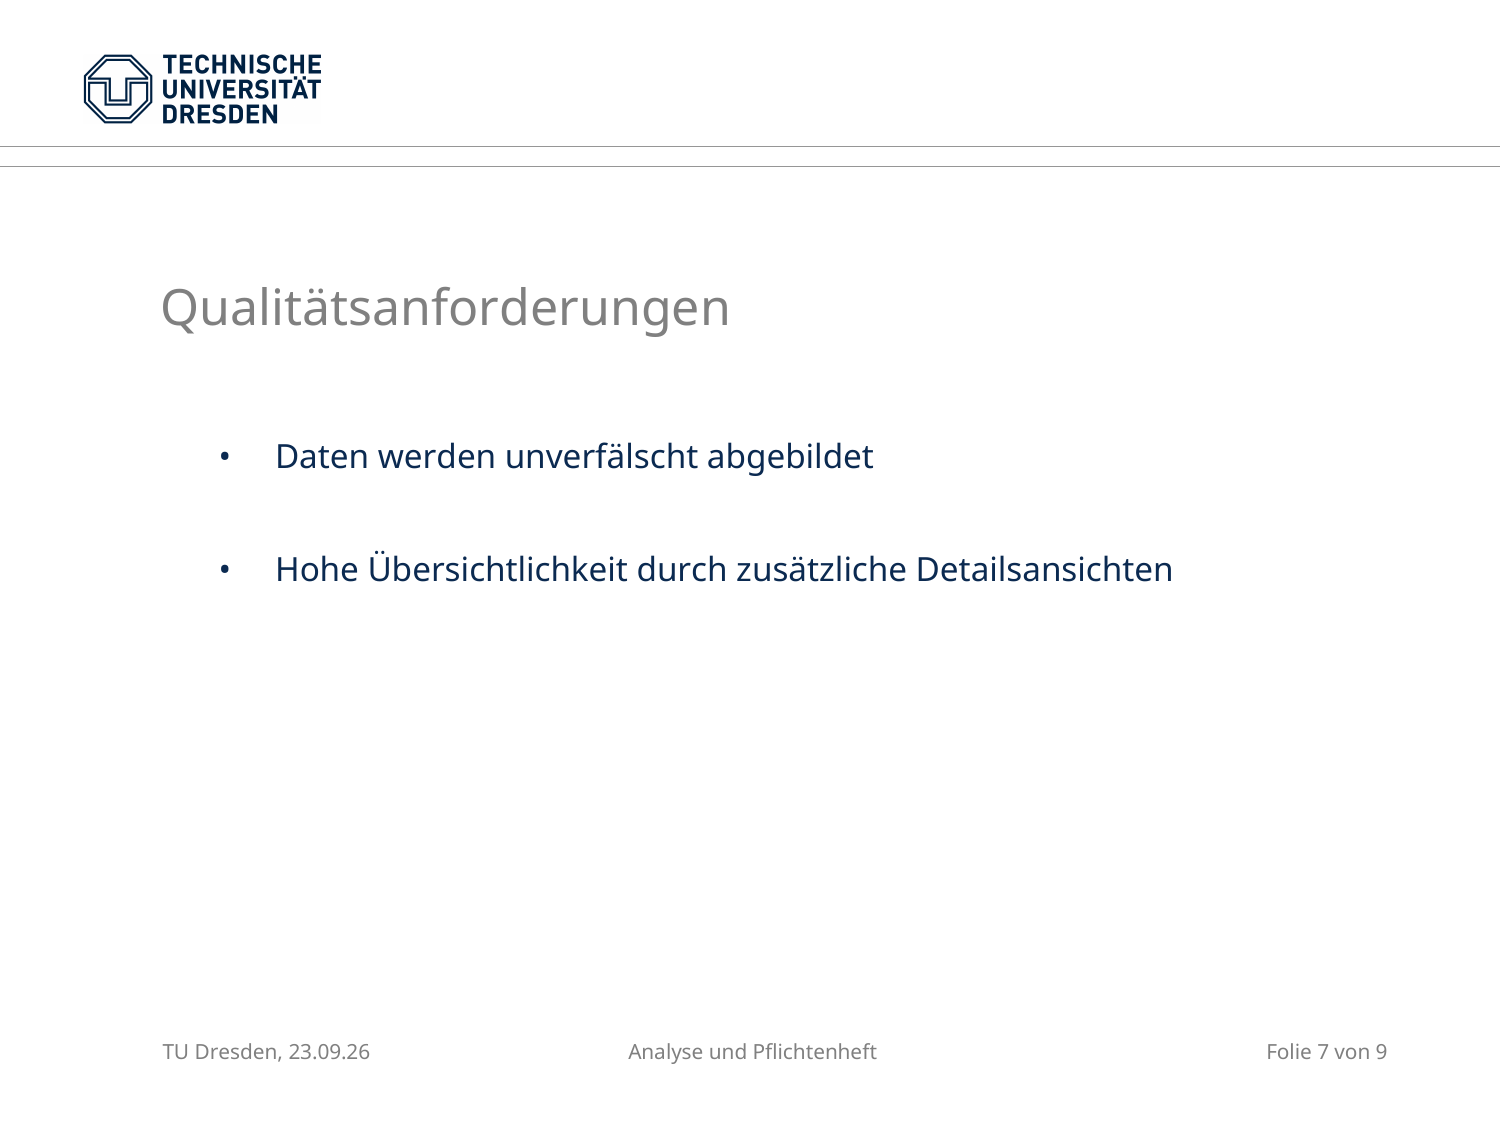

# Qualitätsanforderungen
Daten werden unverfälscht abgebildet
Hohe Übersichtlichkeit durch zusätzliche Detailsansichten
7